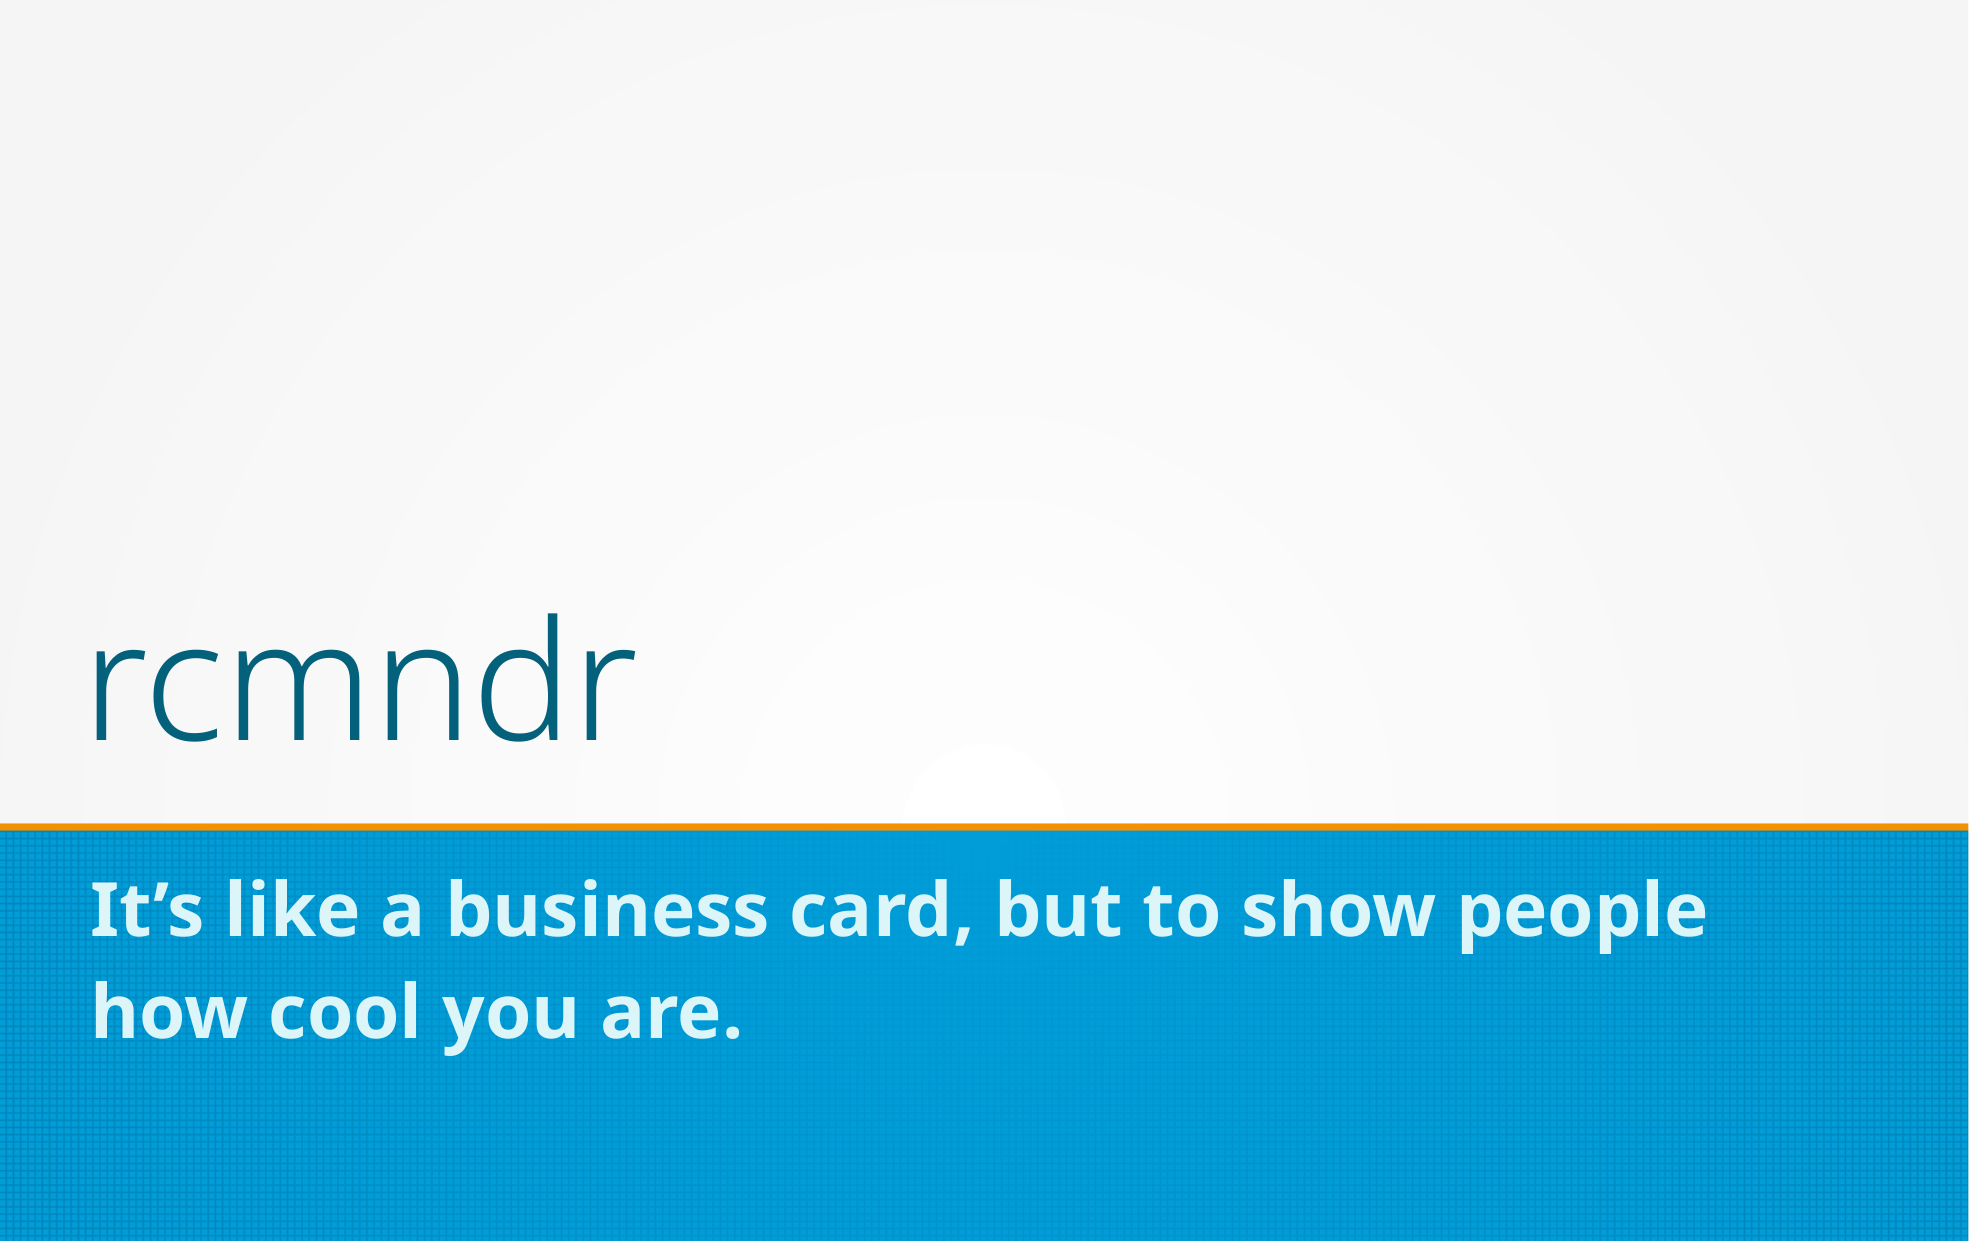

# rcmndr
It’s like a business card, but to show people how cool you are.